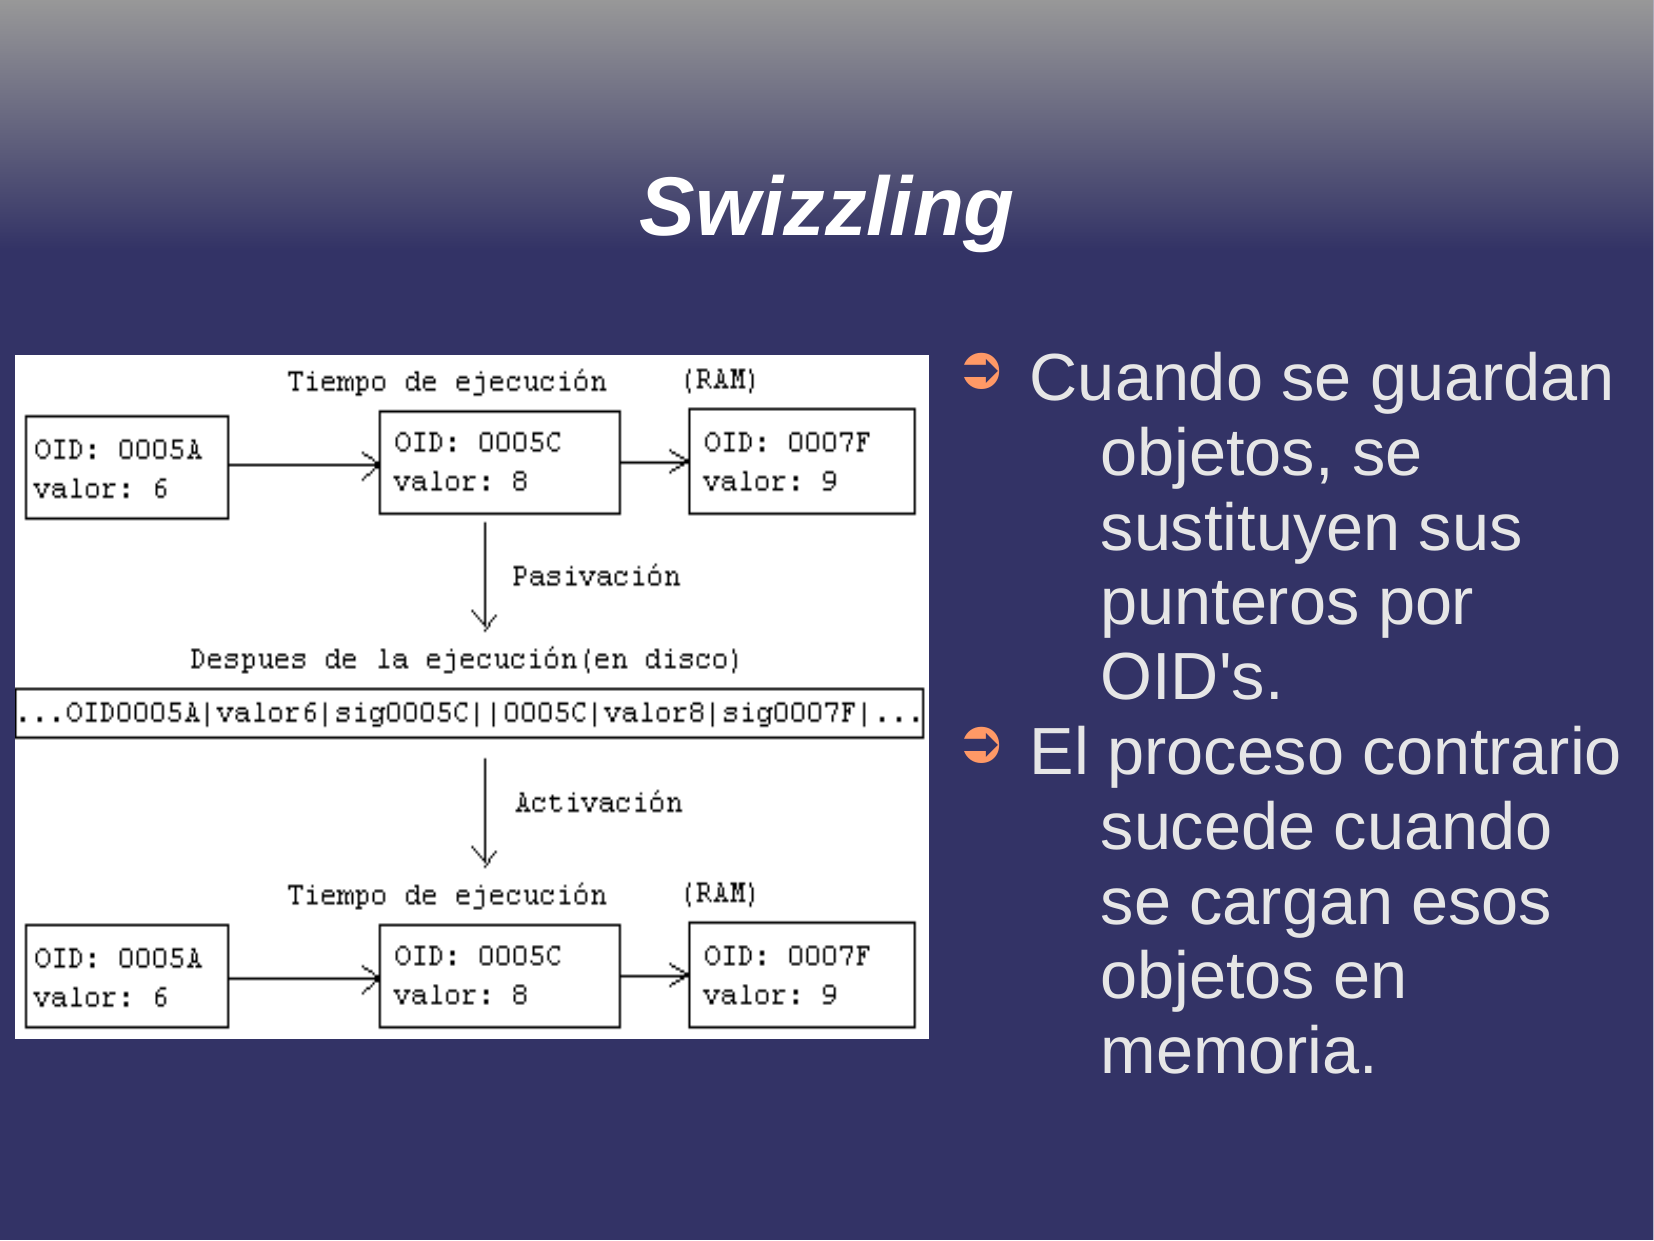

# Swizzling
Cuando se guardan objetos, se sustituyen sus punteros por OID's.
El proceso contrario sucede cuando se cargan esos objetos en memoria.